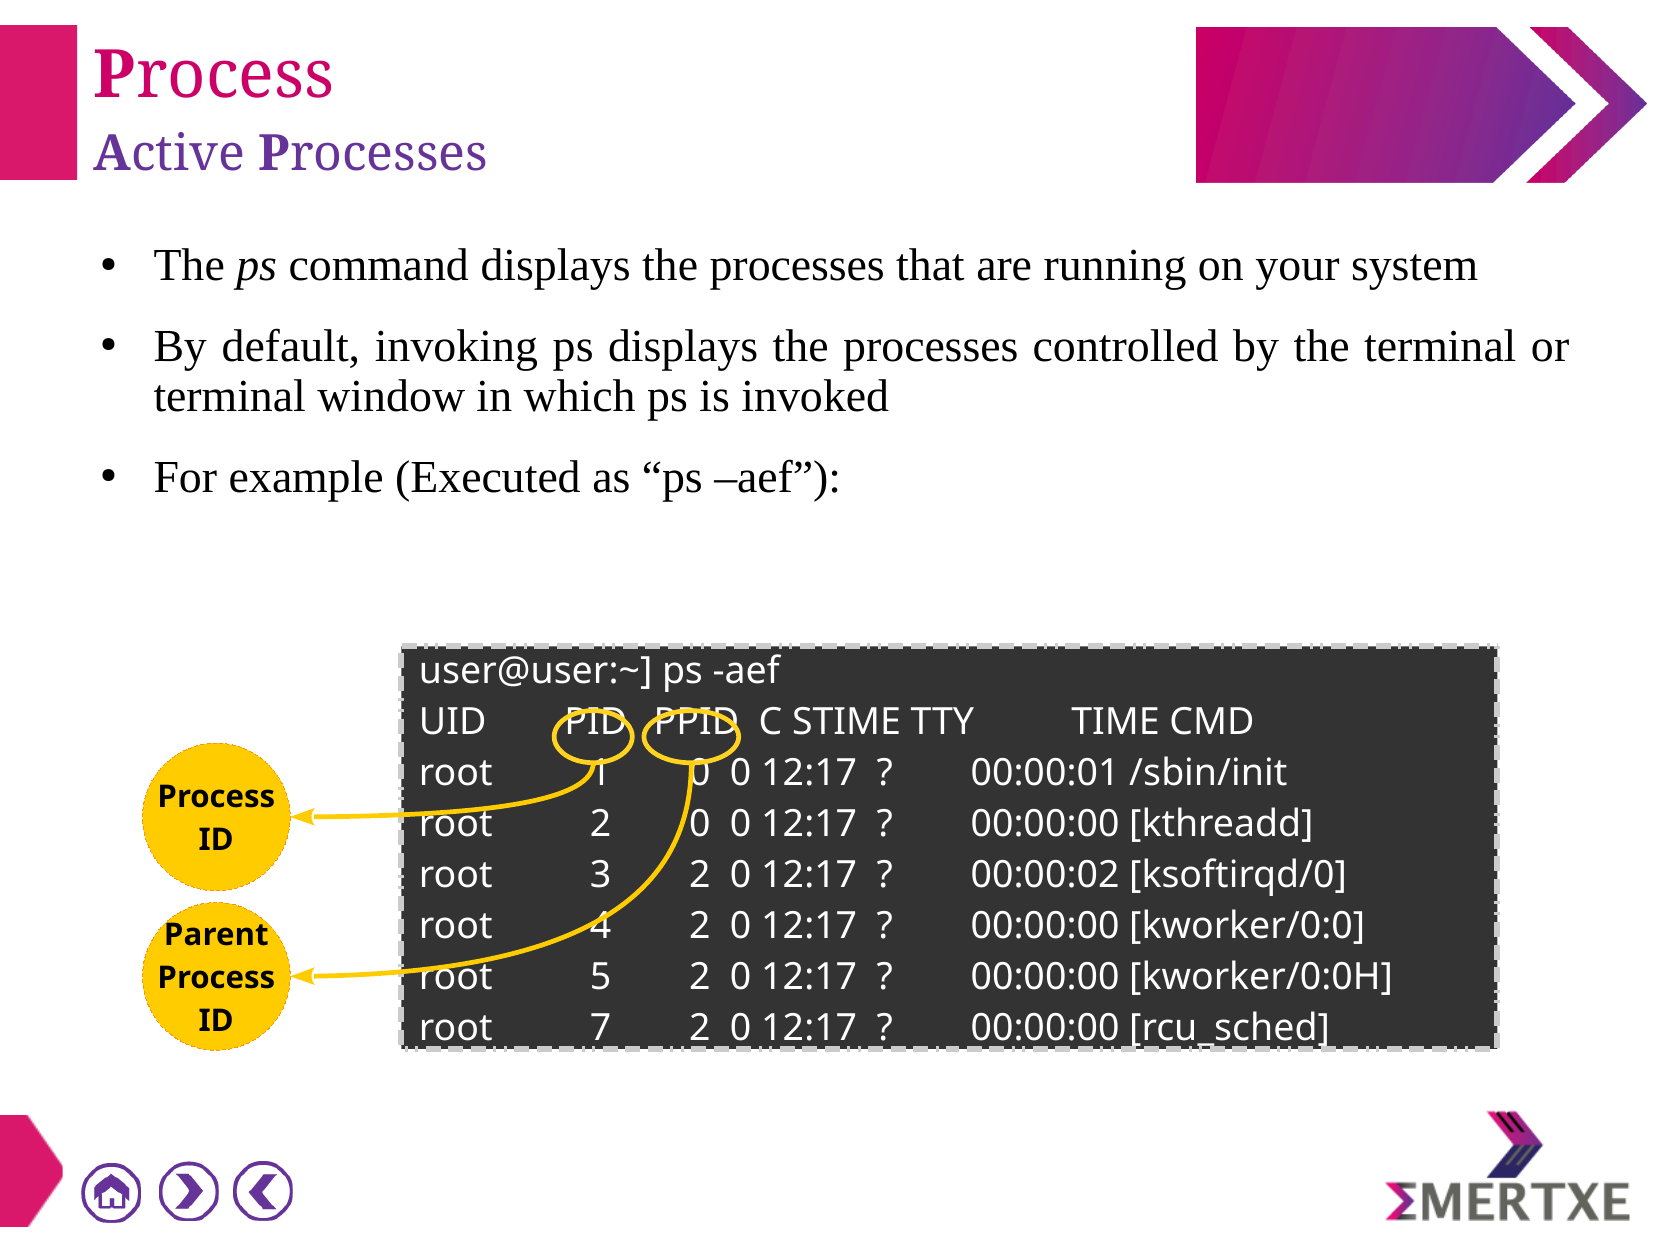

# Process Active Processes
The ps command displays the processes that are running on your system
By default, invoking ps displays the processes controlled by the terminal or terminal window in which ps is invoked
For example (Executed as “ps –aef”):
user@user:~] ps -aef
UID PID 	 PPID C STIME TTY TIME CMD
root 1 0 0 12:17 ? 00:00:01 /sbin/init
root 2 0 0 12:17 ? 00:00:00 [kthreadd]
root 3 2 0 12:17 ? 00:00:02 [ksoftirqd/0]
root 4 2 0 12:17 ? 00:00:00 [kworker/0:0]
root 5 2 0 12:17 ? 00:00:00 [kworker/0:0H]
root 7 2 0 12:17 ? 00:00:00 [rcu_sched]
Process
ID
Parent
Process
ID